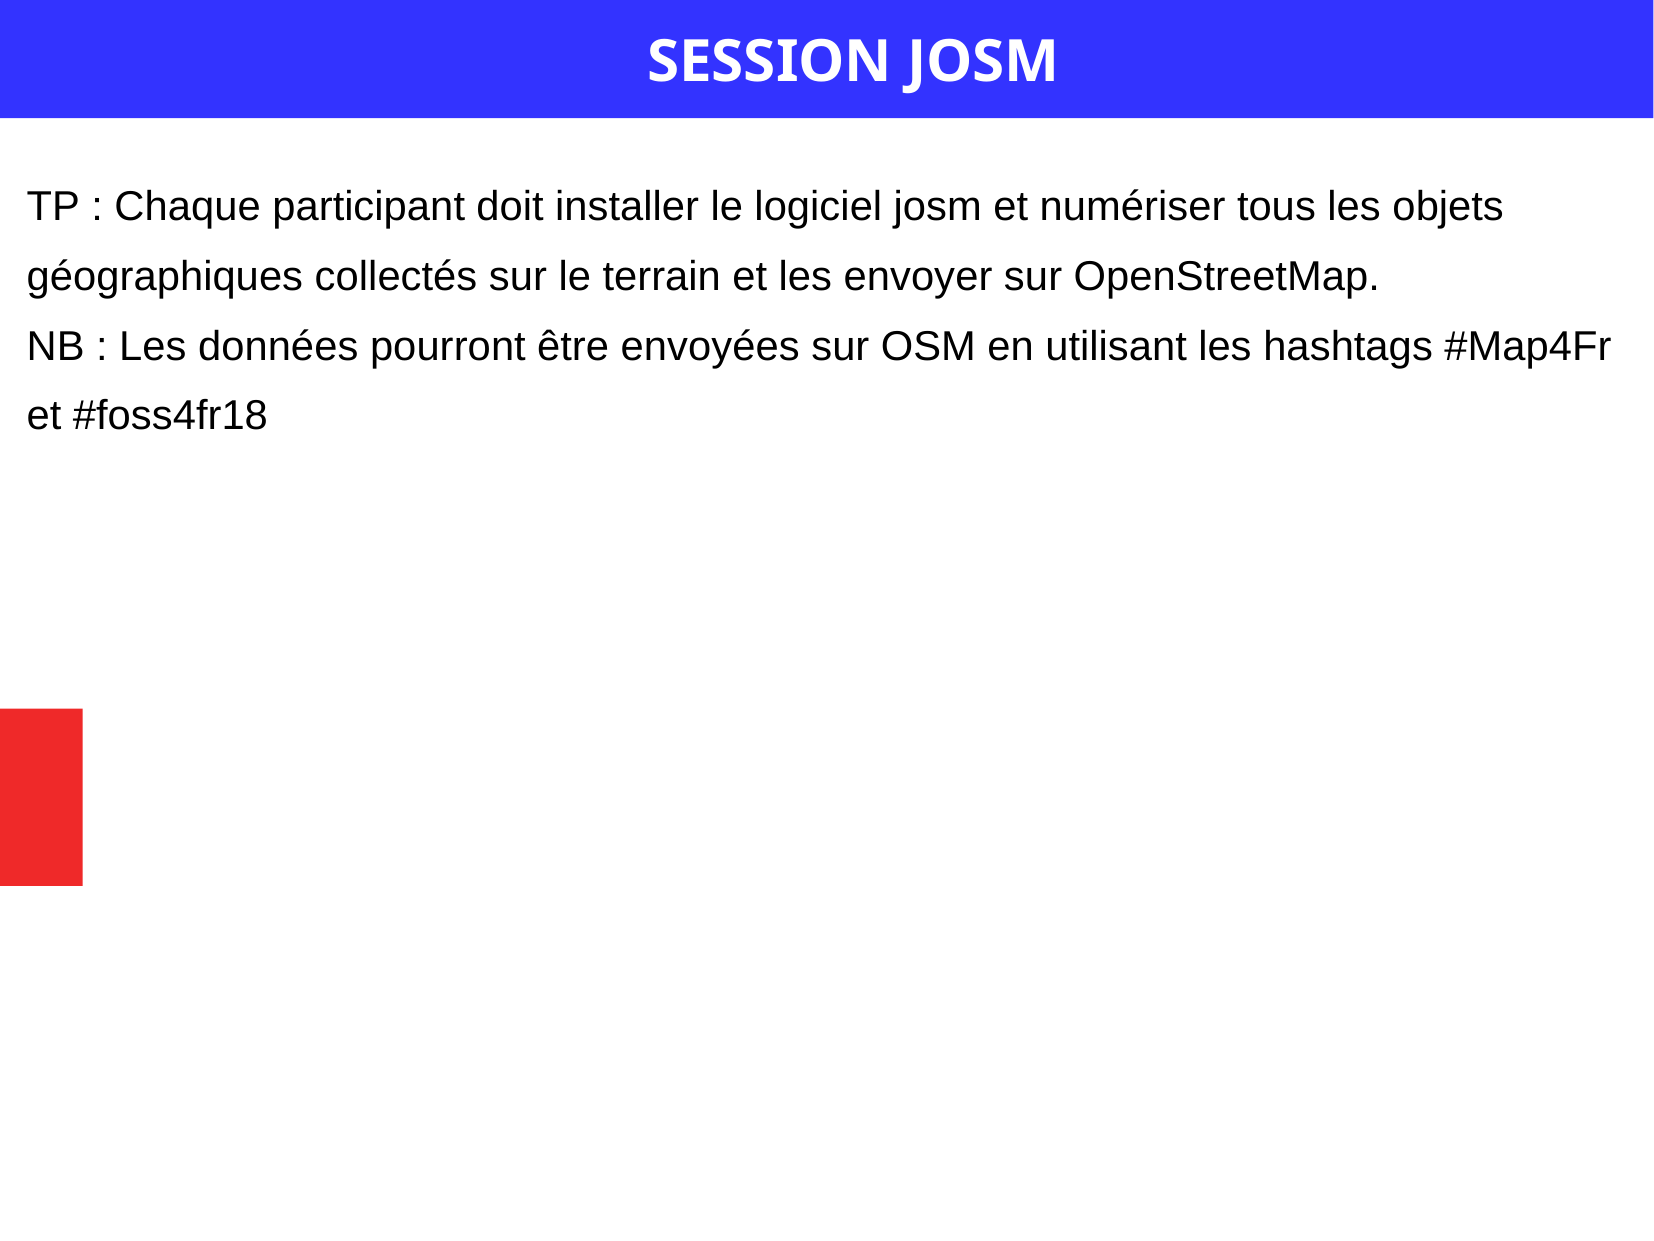

# SESSION JOSM
TP : Chaque participant doit installer le logiciel josm et numériser tous les objets géographiques collectés sur le terrain et les envoyer sur OpenStreetMap.
NB : Les données pourront être envoyées sur OSM en utilisant les hashtags #Map4Fr et #foss4fr18